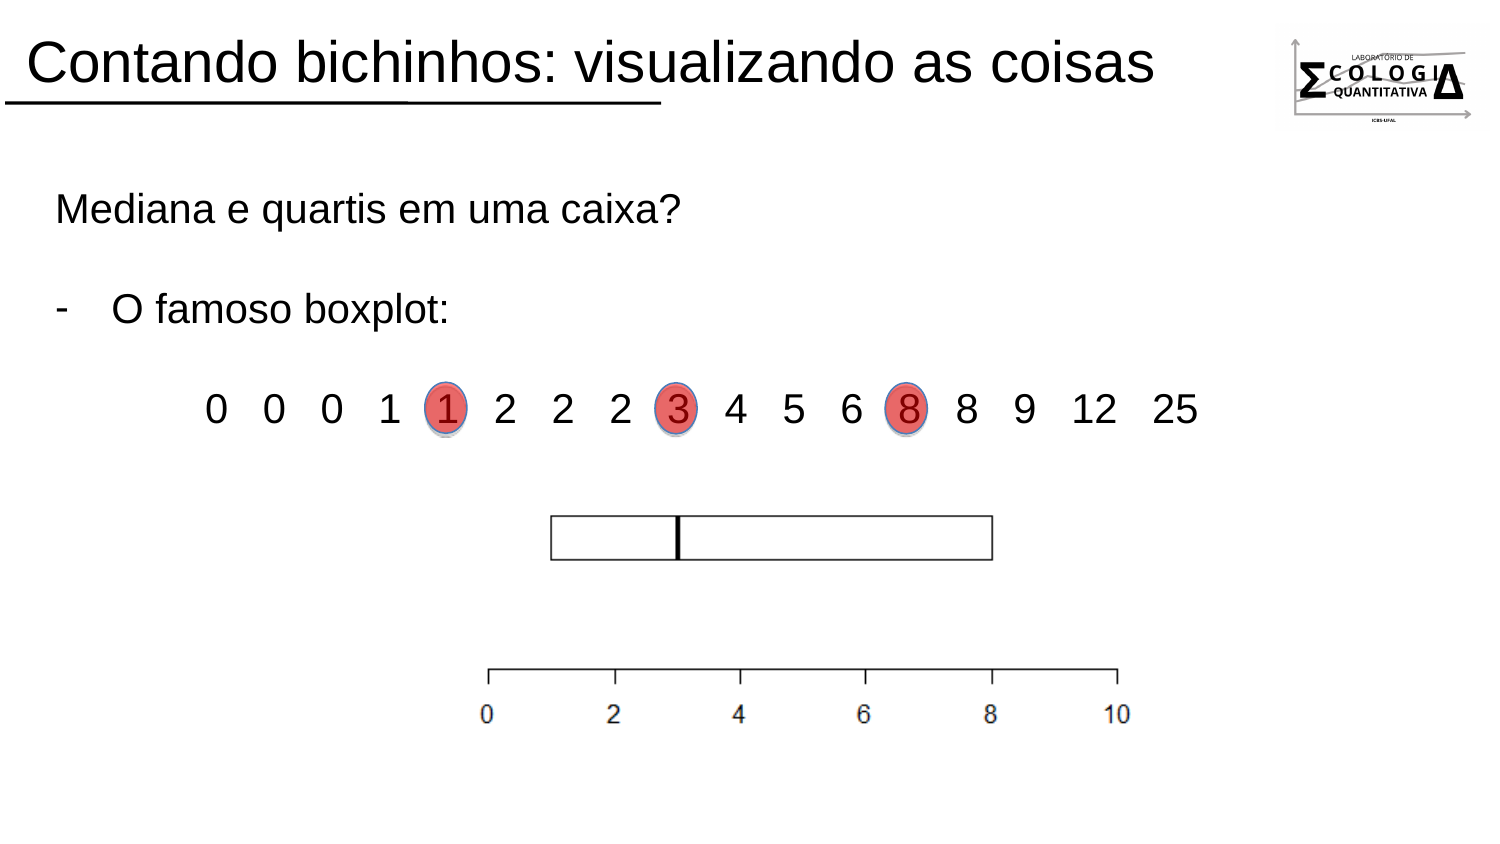

Contando bichinhos: visualizando as coisas
Mediana e quartis em uma caixa?
O famoso boxplot:
		0 0 0 1 1 2 2 2 3 4 5 6 8 8 9 12 25